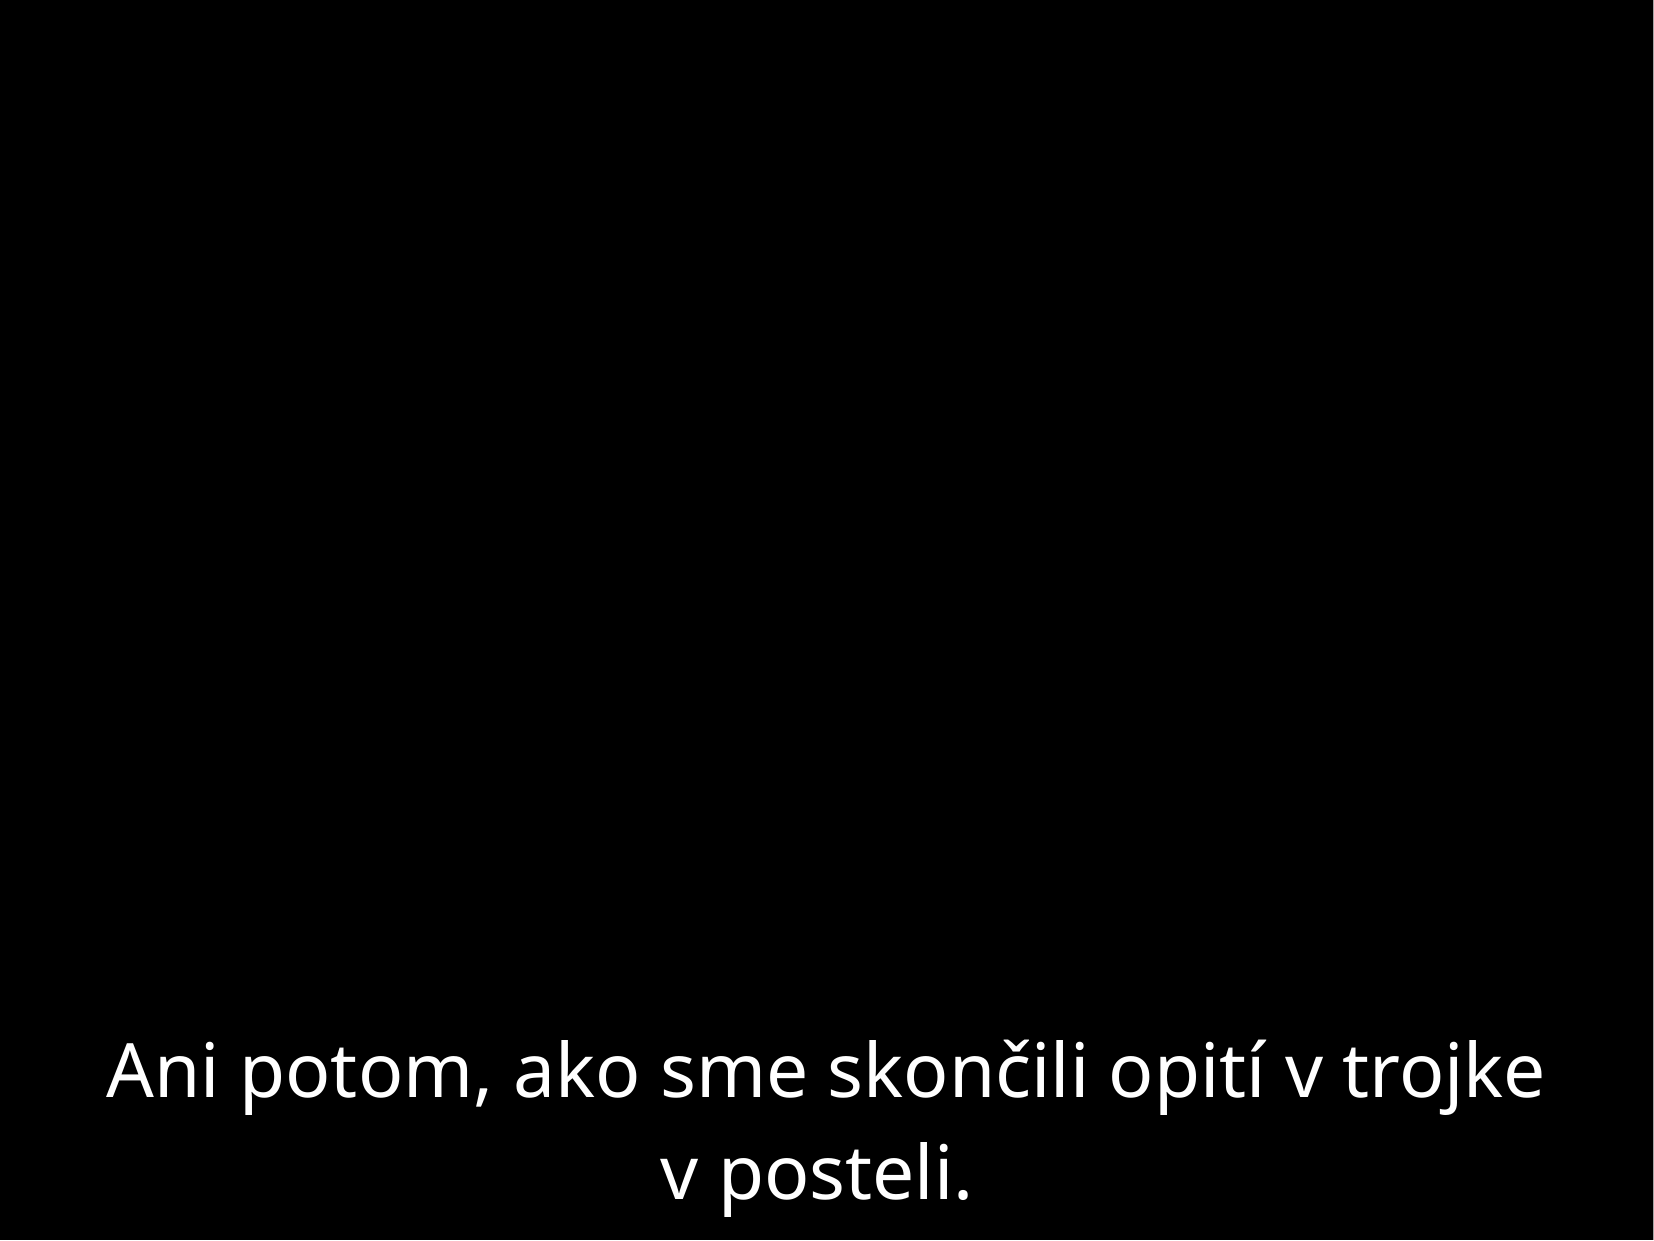

# Ani potom, ako sme skončili opití v trojke v posteli.